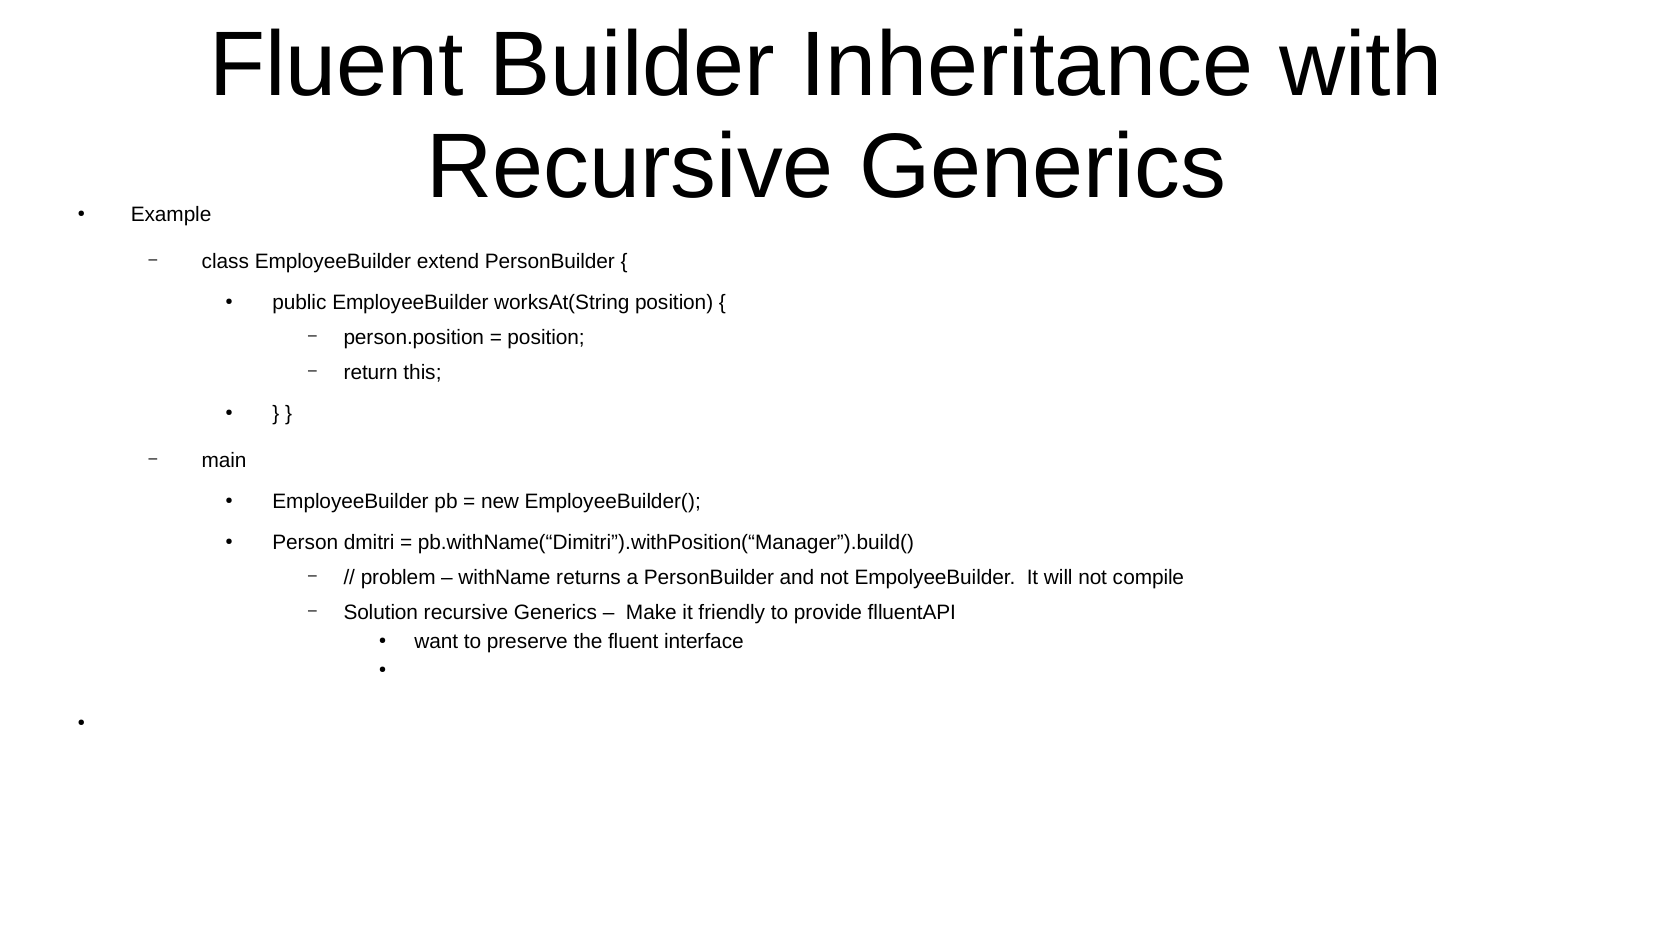

# Fluent Builder Inheritance with Recursive Generics
Example
class EmployeeBuilder extend PersonBuilder {
public EmployeeBuilder worksAt(String position) {
person.position = position;
return this;
} }
main
EmployeeBuilder pb = new EmployeeBuilder();
Person dmitri = pb.withName(“Dimitri”).withPosition(“Manager”).build()
// problem – withName returns a PersonBuilder and not EmpolyeeBuilder. It will not compile
Solution recursive Generics – Make it friendly to provide flluentAPI
want to preserve the fluent interface